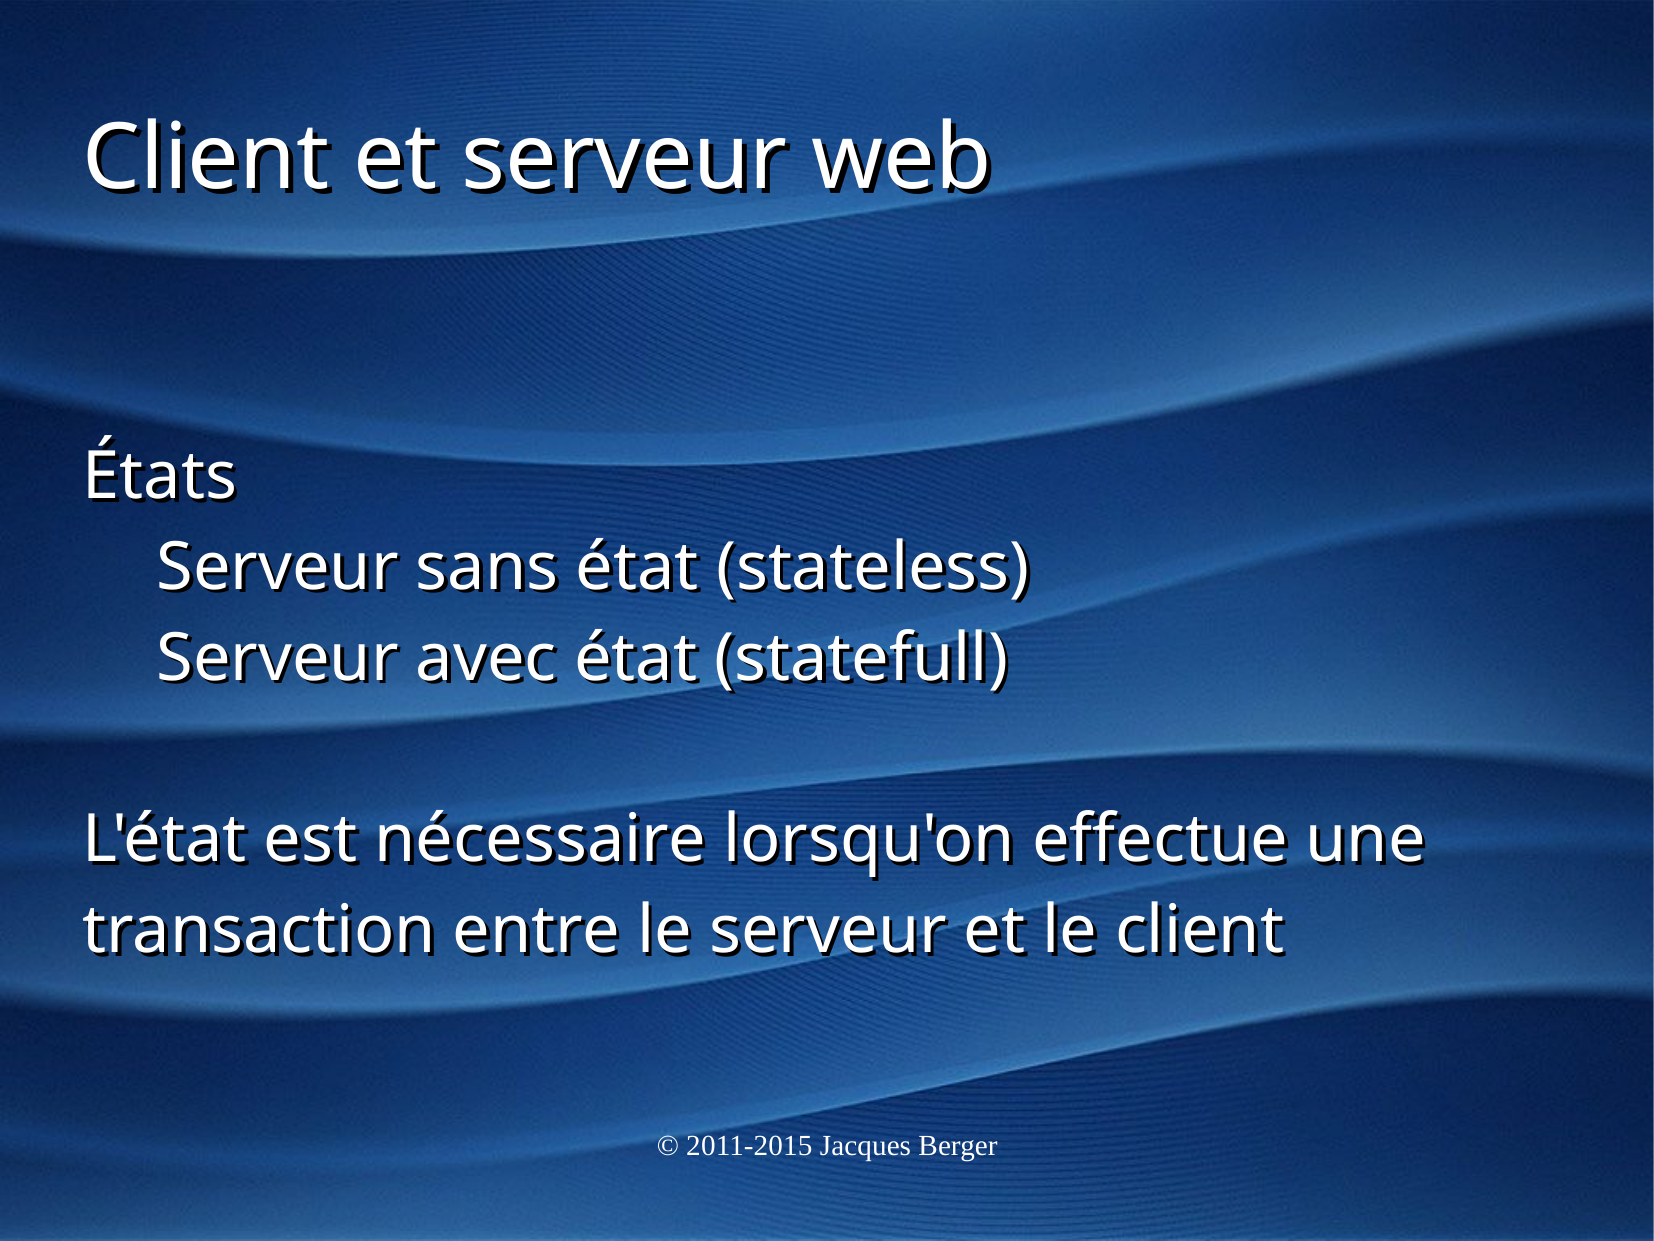

# Client et serveur web
États
	Serveur sans état (stateless)
	Serveur avec état (statefull)
L'état est nécessaire lorsqu'on effectue une transaction entre le serveur et le client
© 2011-2015 Jacques Berger